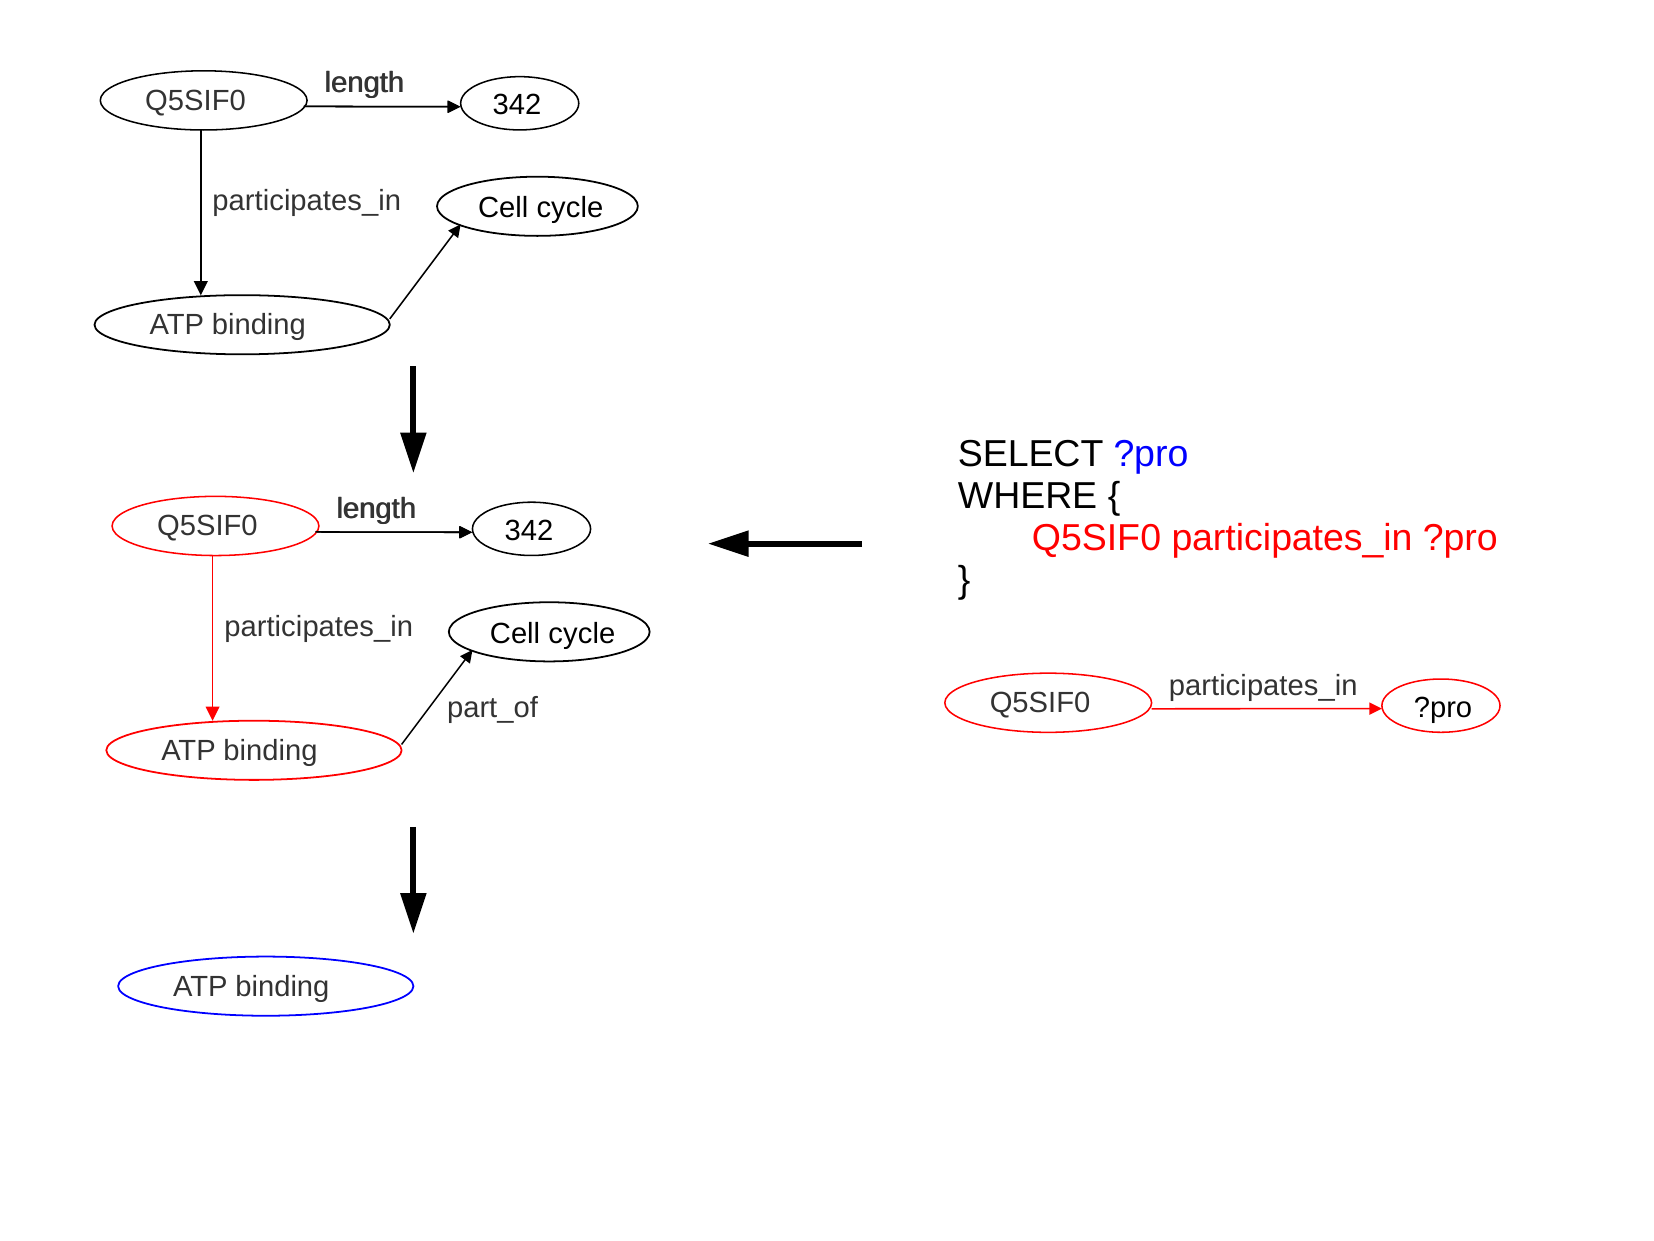

length
length
Q5SIF0
342
participates_in
Cell cycle
ATP binding
SELECT ?pro
WHERE {
	Q5SIF0 participates_in ?pro
}
length
length
Q5SIF0
342
participates_in
Cell cycle
participates_in
Q5SIF0
?pro
part_of
ATP binding
ATP binding